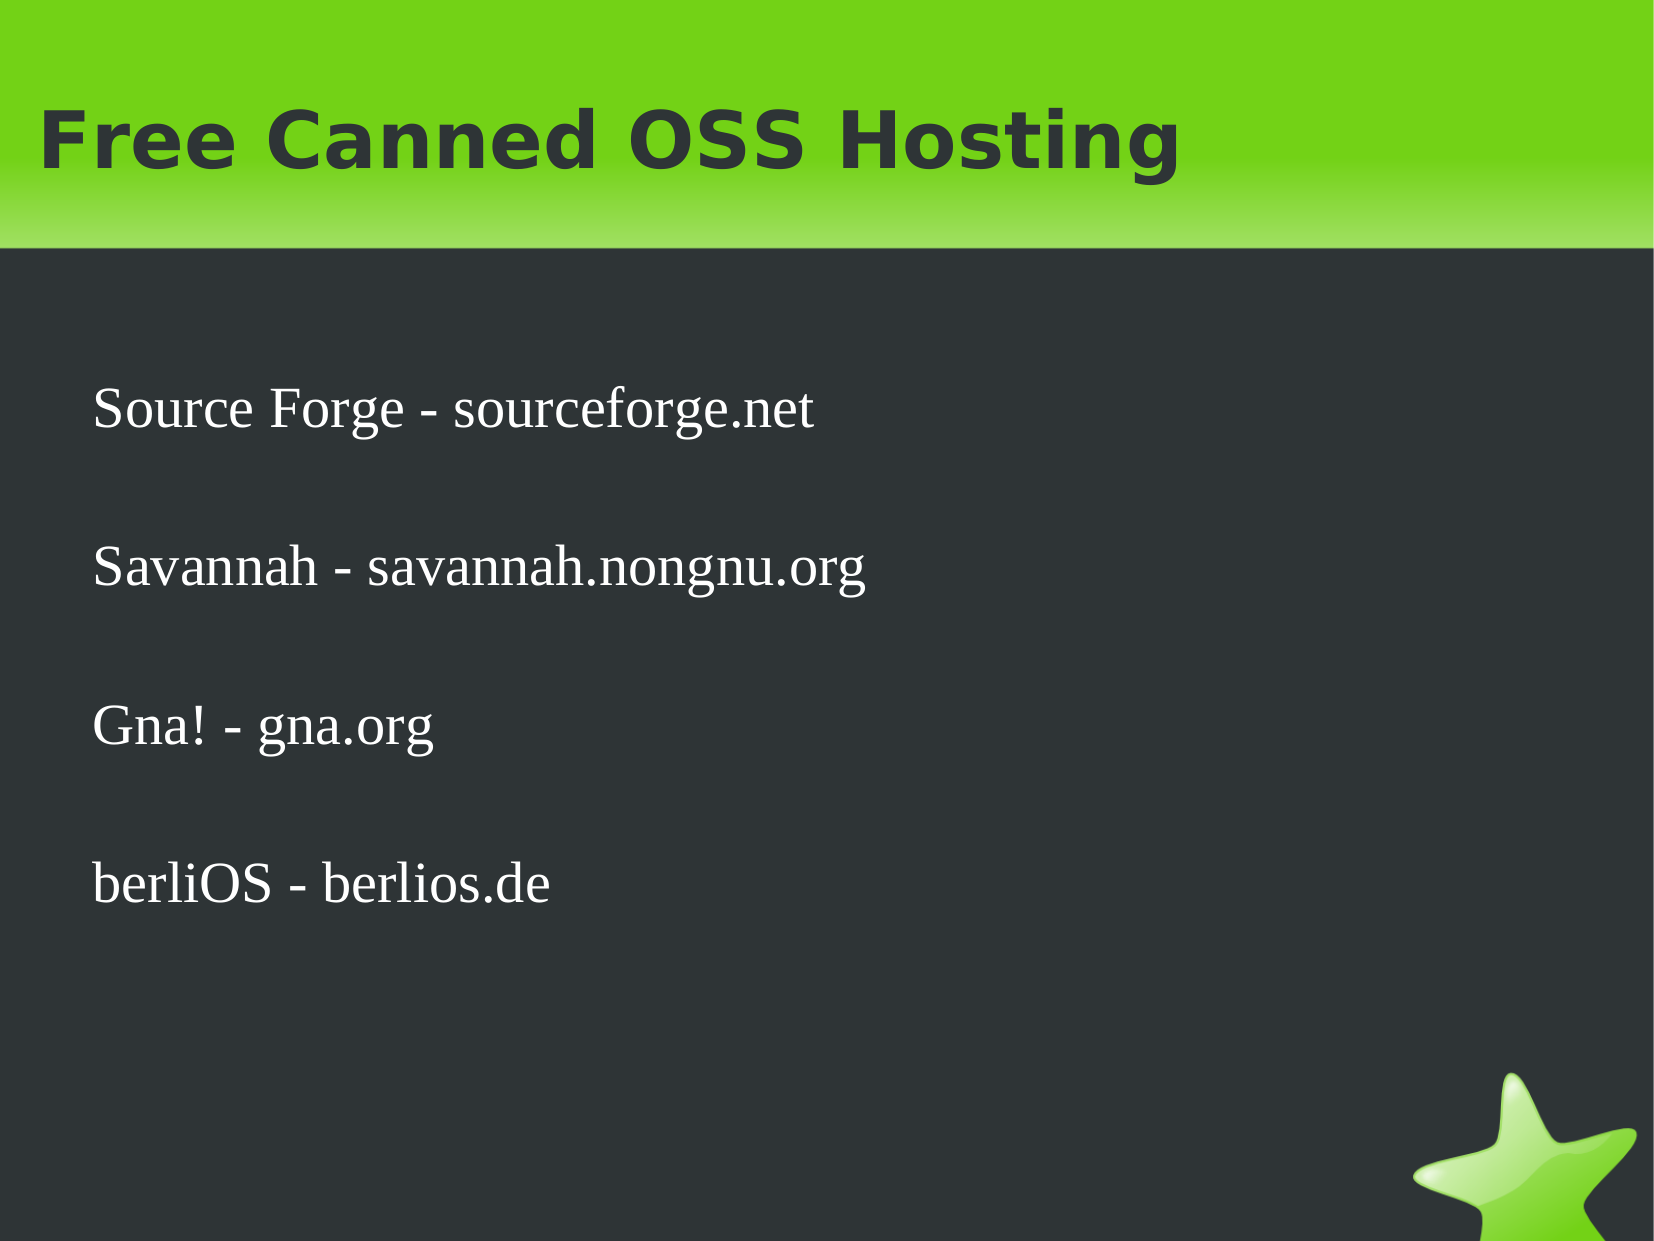

# Free Canned OSS Hosting
Source Forge - sourceforge.net
Savannah - savannah.nongnu.org
Gna! - gna.org
berliOS - berlios.de